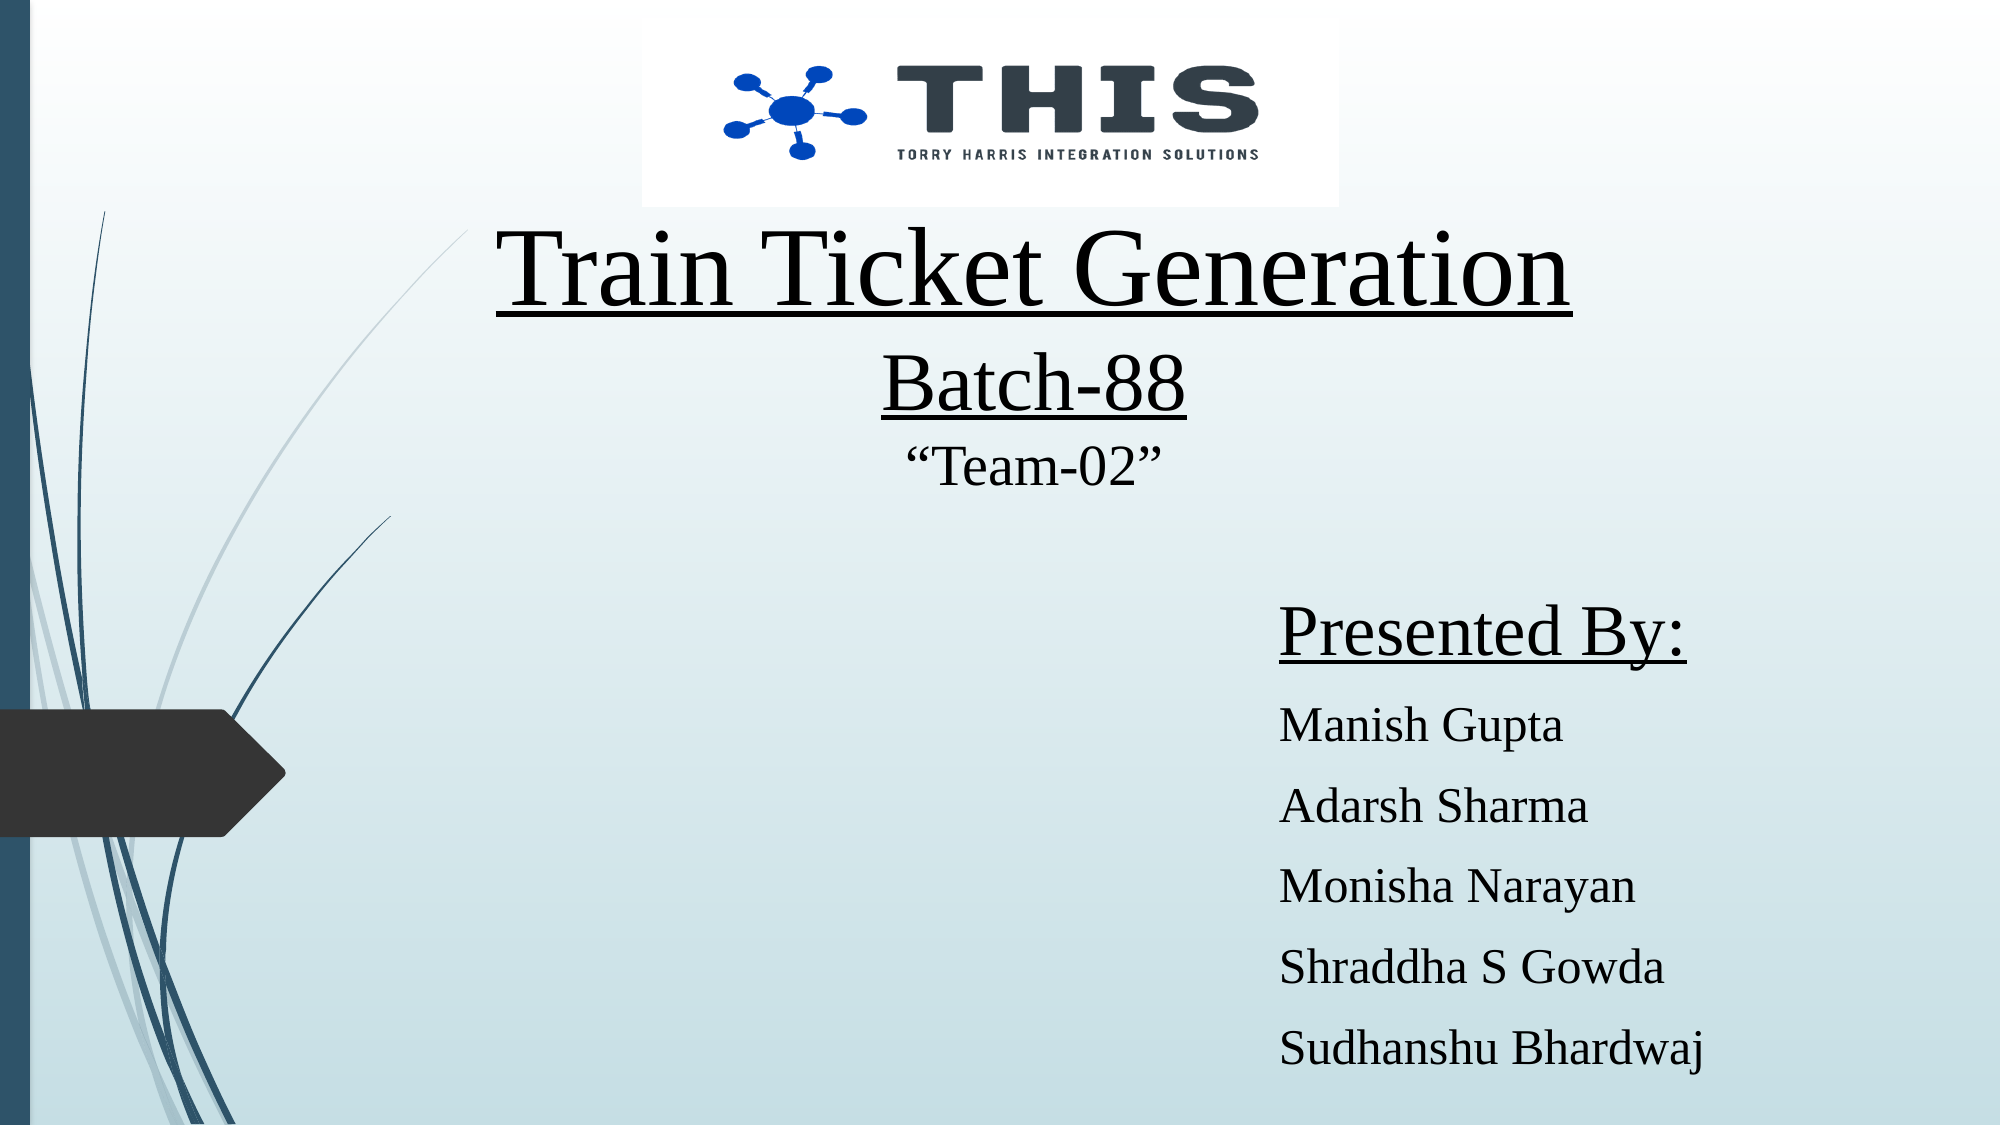

Train Ticket Generation
Batch-88
“Team-02”
# Presented By:
Manish Gupta
Adarsh Sharma
Monisha Narayan
Shraddha S Gowda
Sudhanshu Bhardwaj